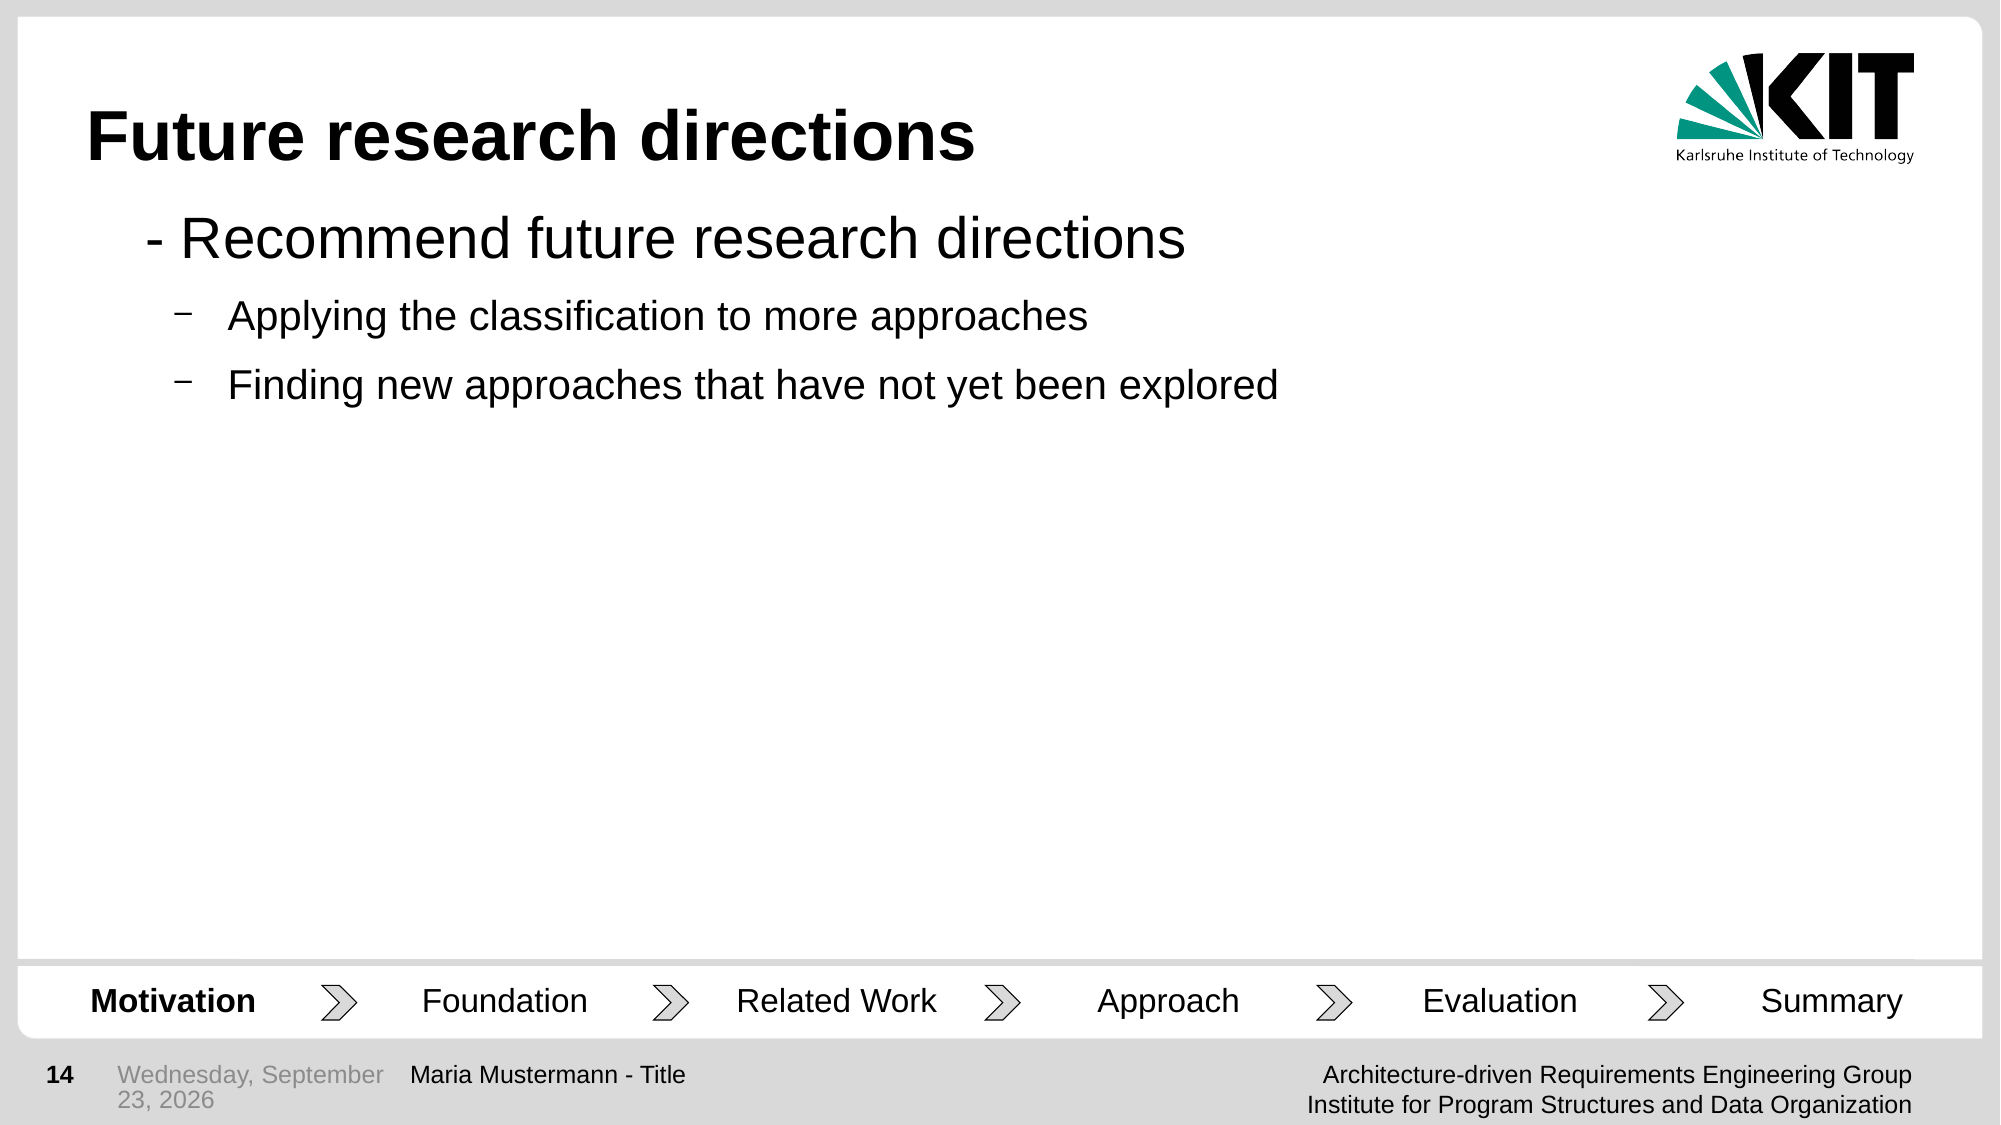

# Future research directions
- Recommend future research directions
Applying the classification to more approaches
Finding new approaches that have not yet been explored
Foundation
Related Work
Approach
Evaluation
Summary
Motivation